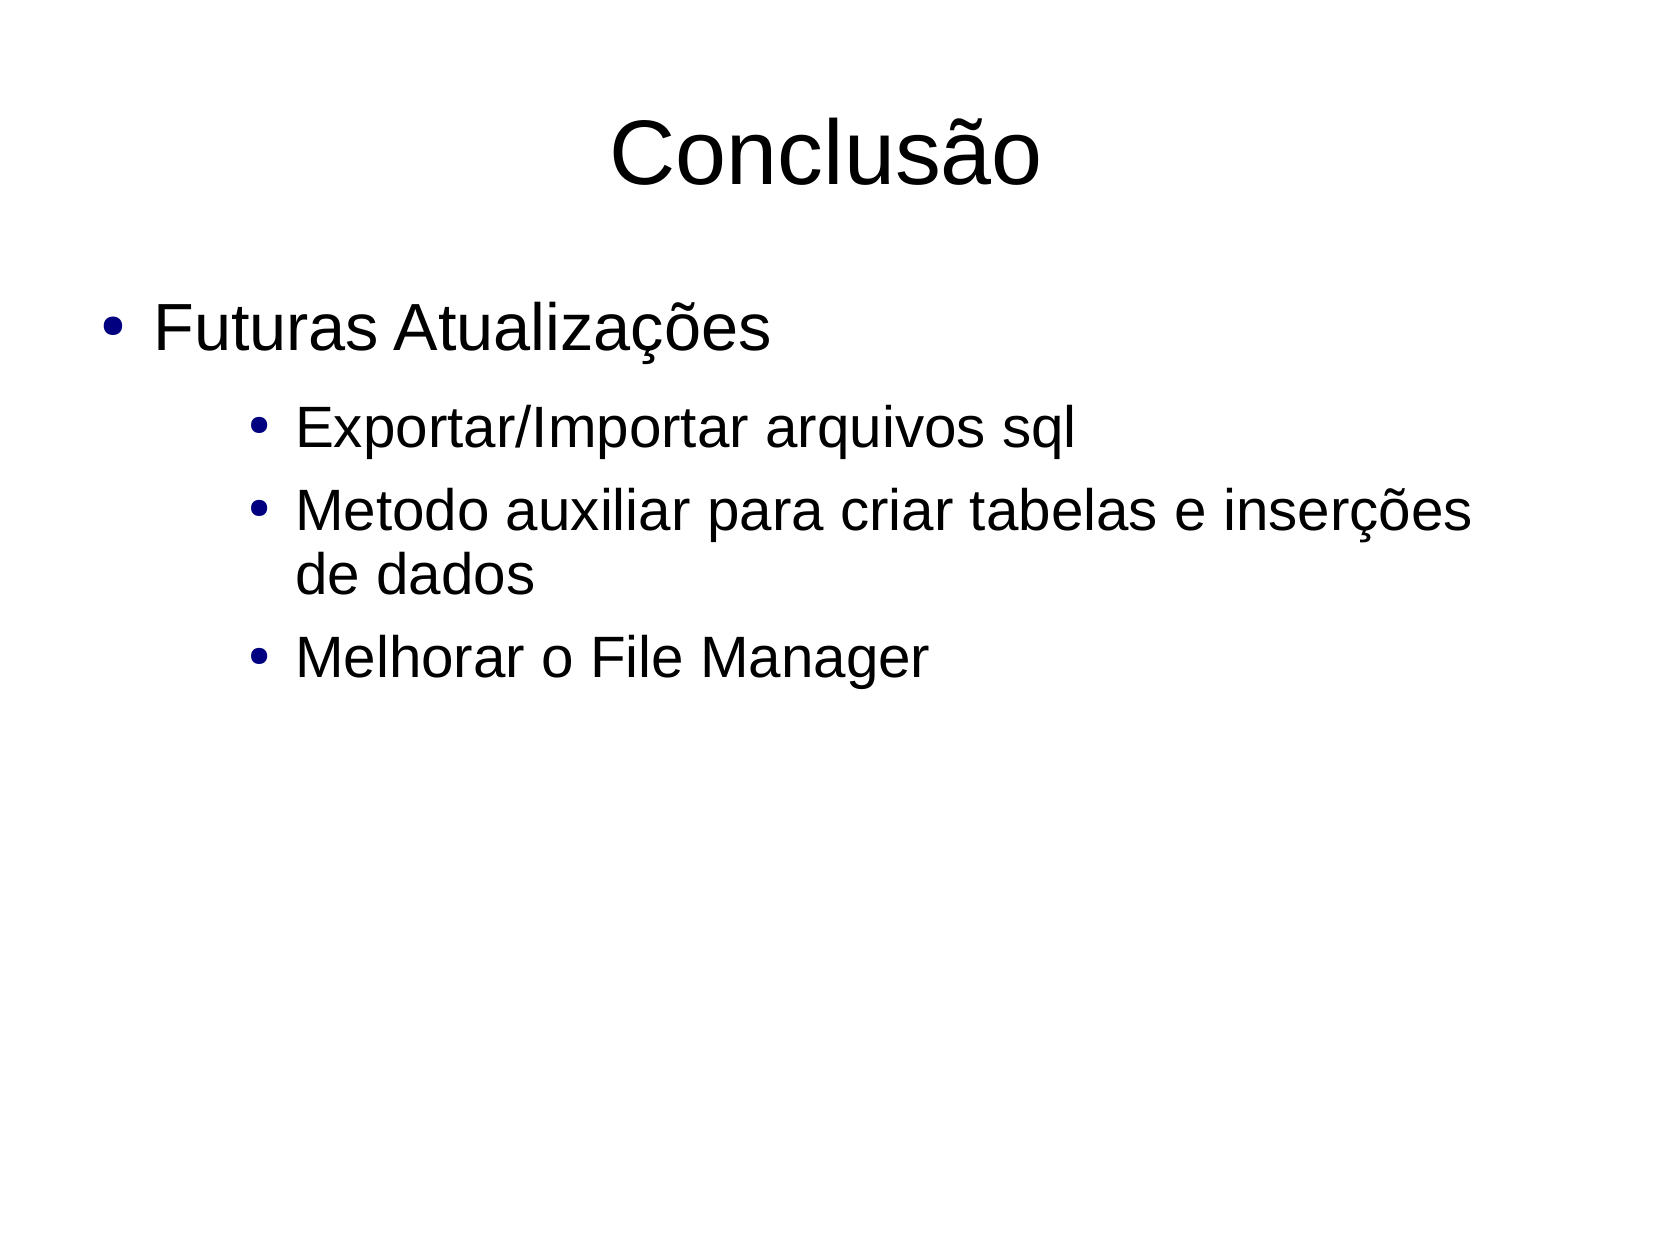

# Conclusão
Futuras Atualizações
Exportar/Importar arquivos sql
Metodo auxiliar para criar tabelas e inserções de dados
Melhorar o File Manager